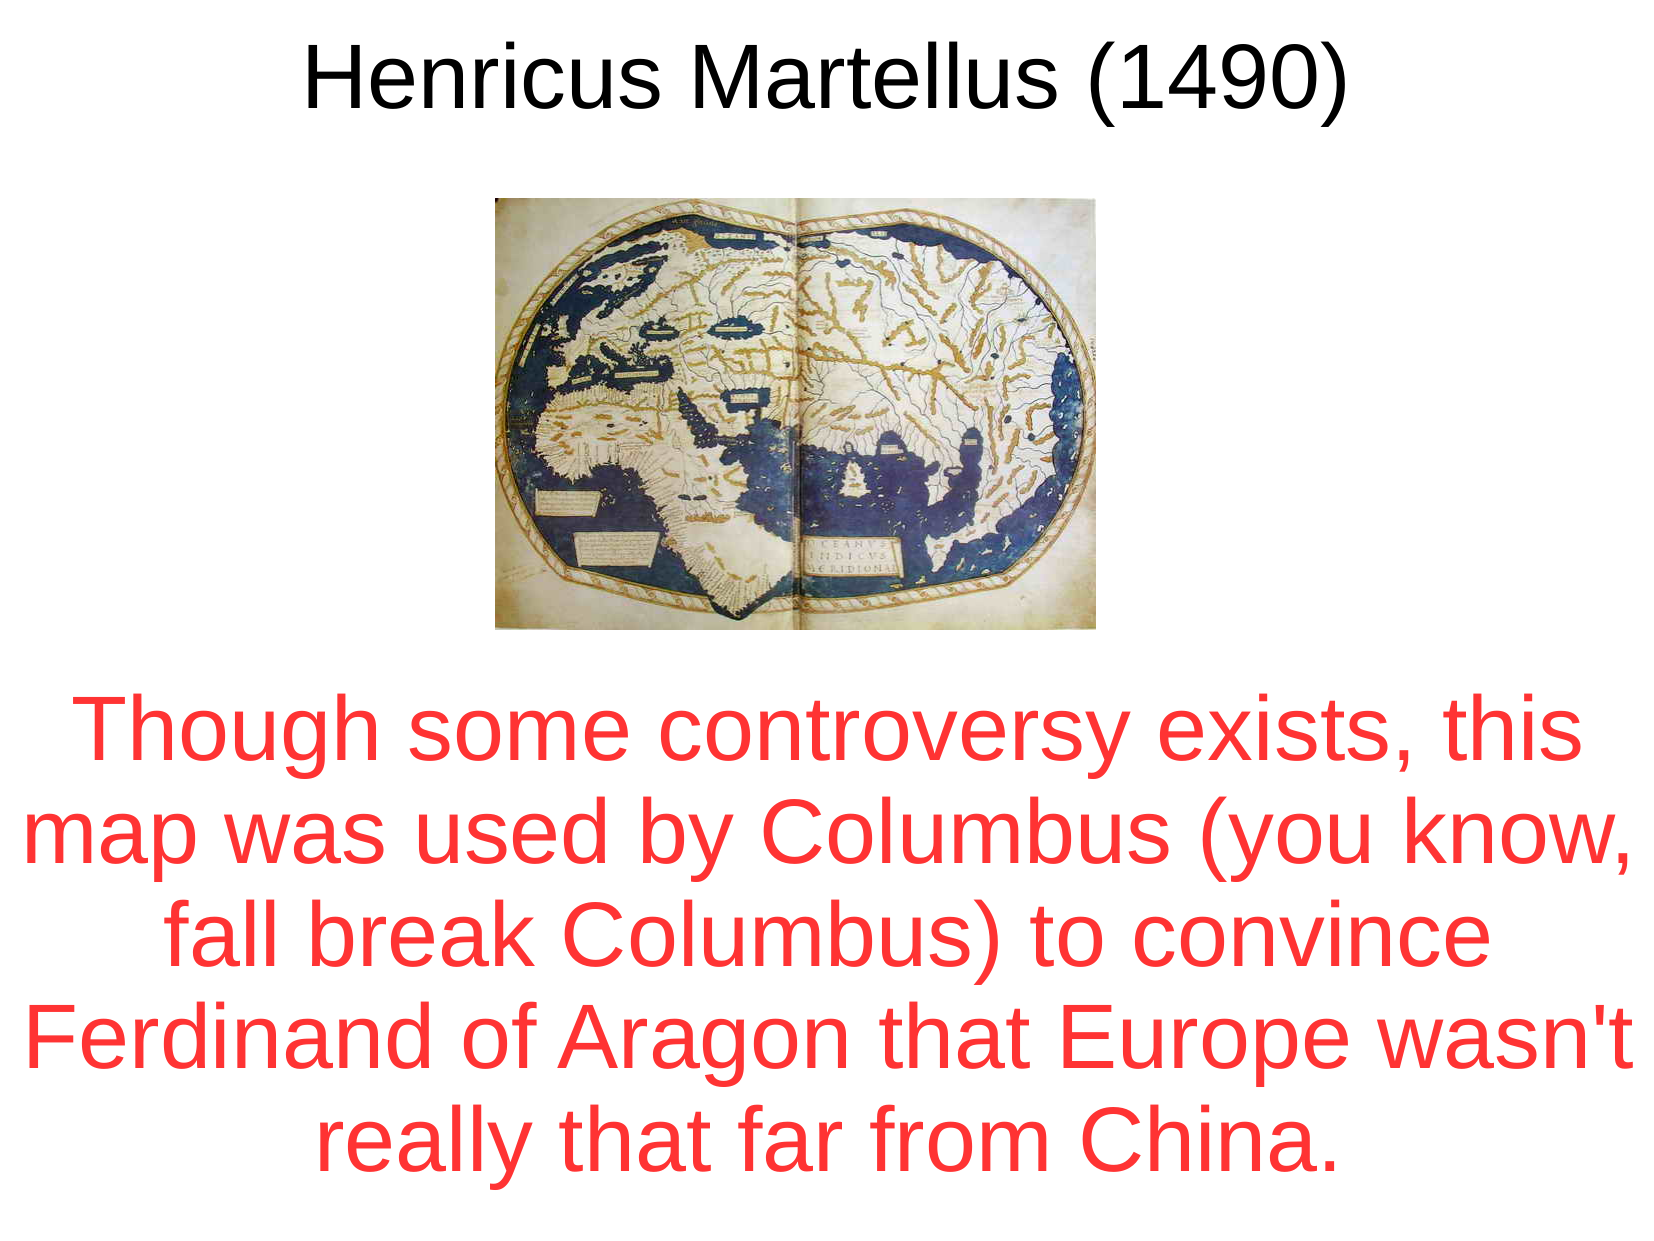

# Henricus Martellus (1490)
Though some controversy exists, this map was used by Columbus (you know, fall break Columbus) to convince Ferdinand of Aragon that Europe wasn't really that far from China.